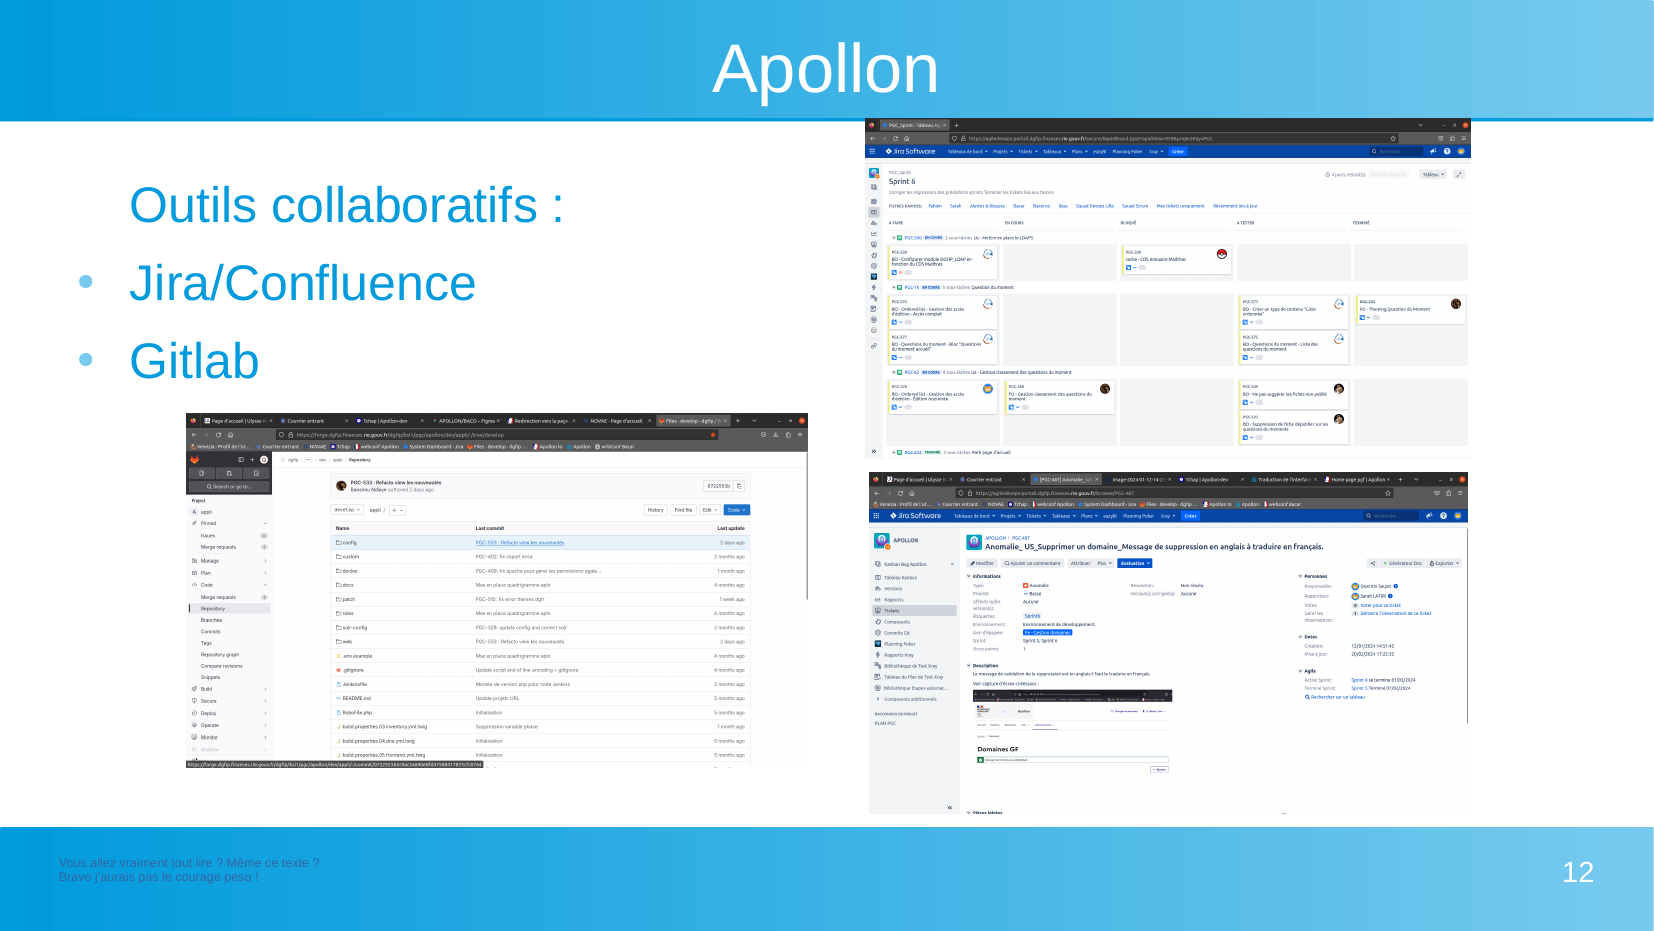

# Apollon
Outils collaboratifs :
Jira/Confluence
Gitlab
12